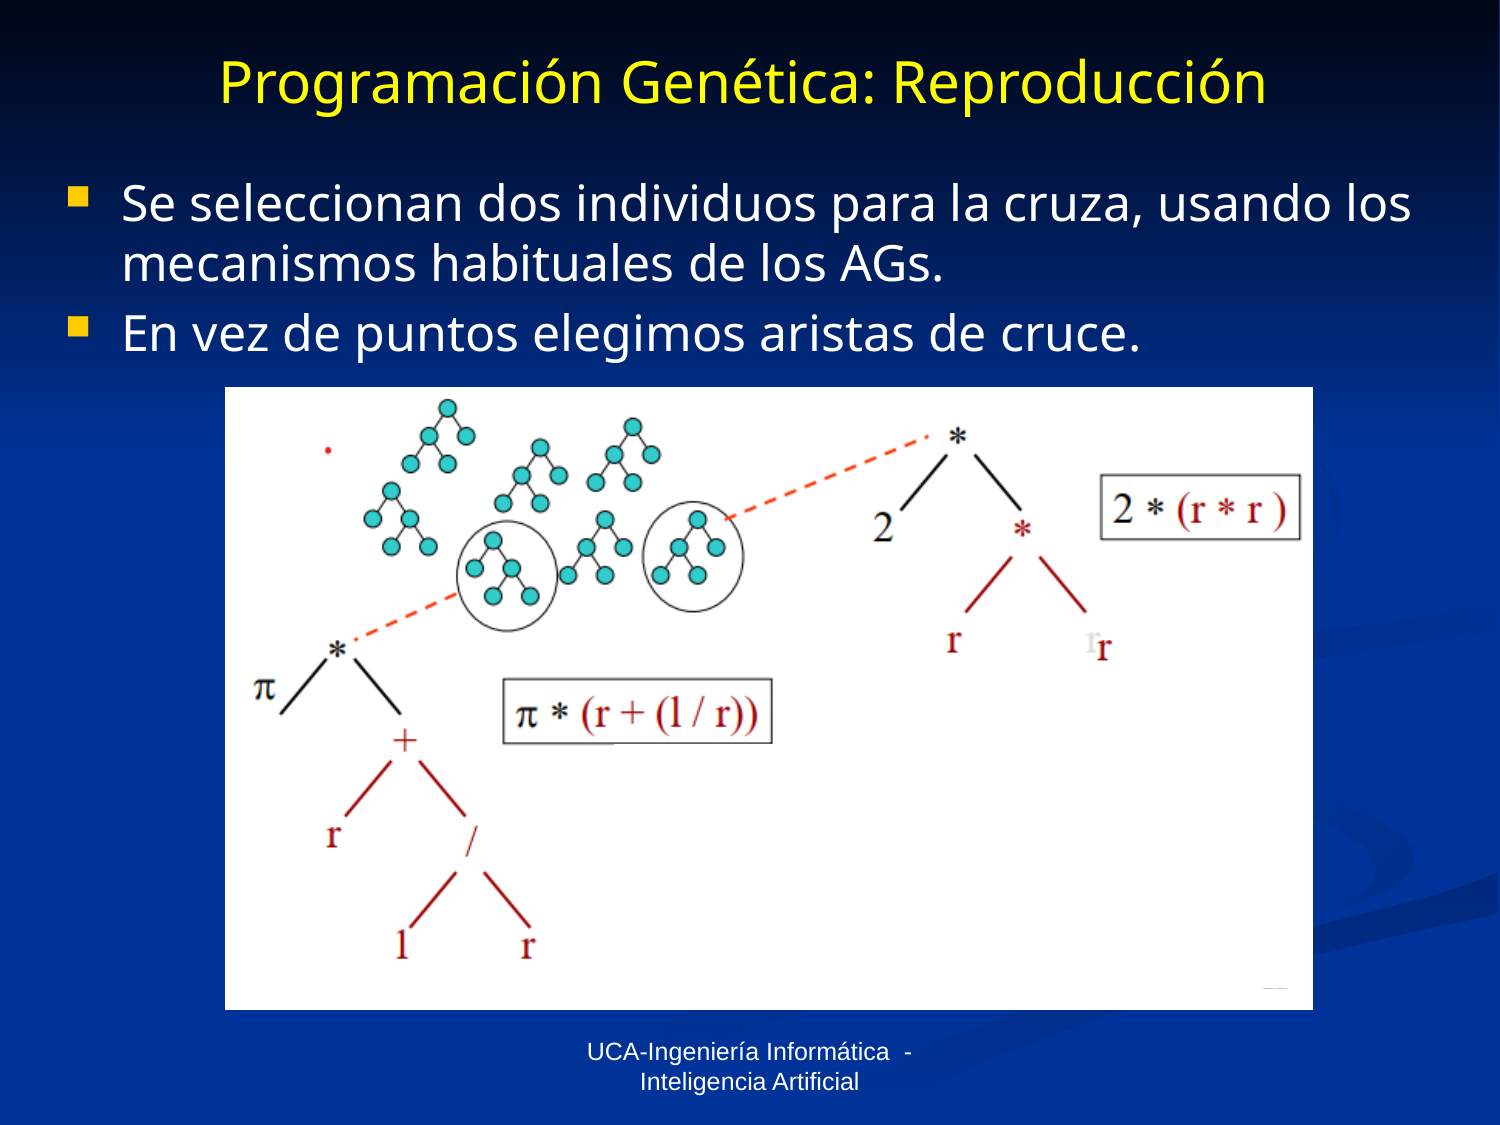

# Programación Genética: Reproducción
Se seleccionan dos individuos para la cruza, usando los mecanismos habituales de los AGs.
En vez de puntos elegimos aristas de cruce.
UCA-Ingeniería Informática - Inteligencia Artificial